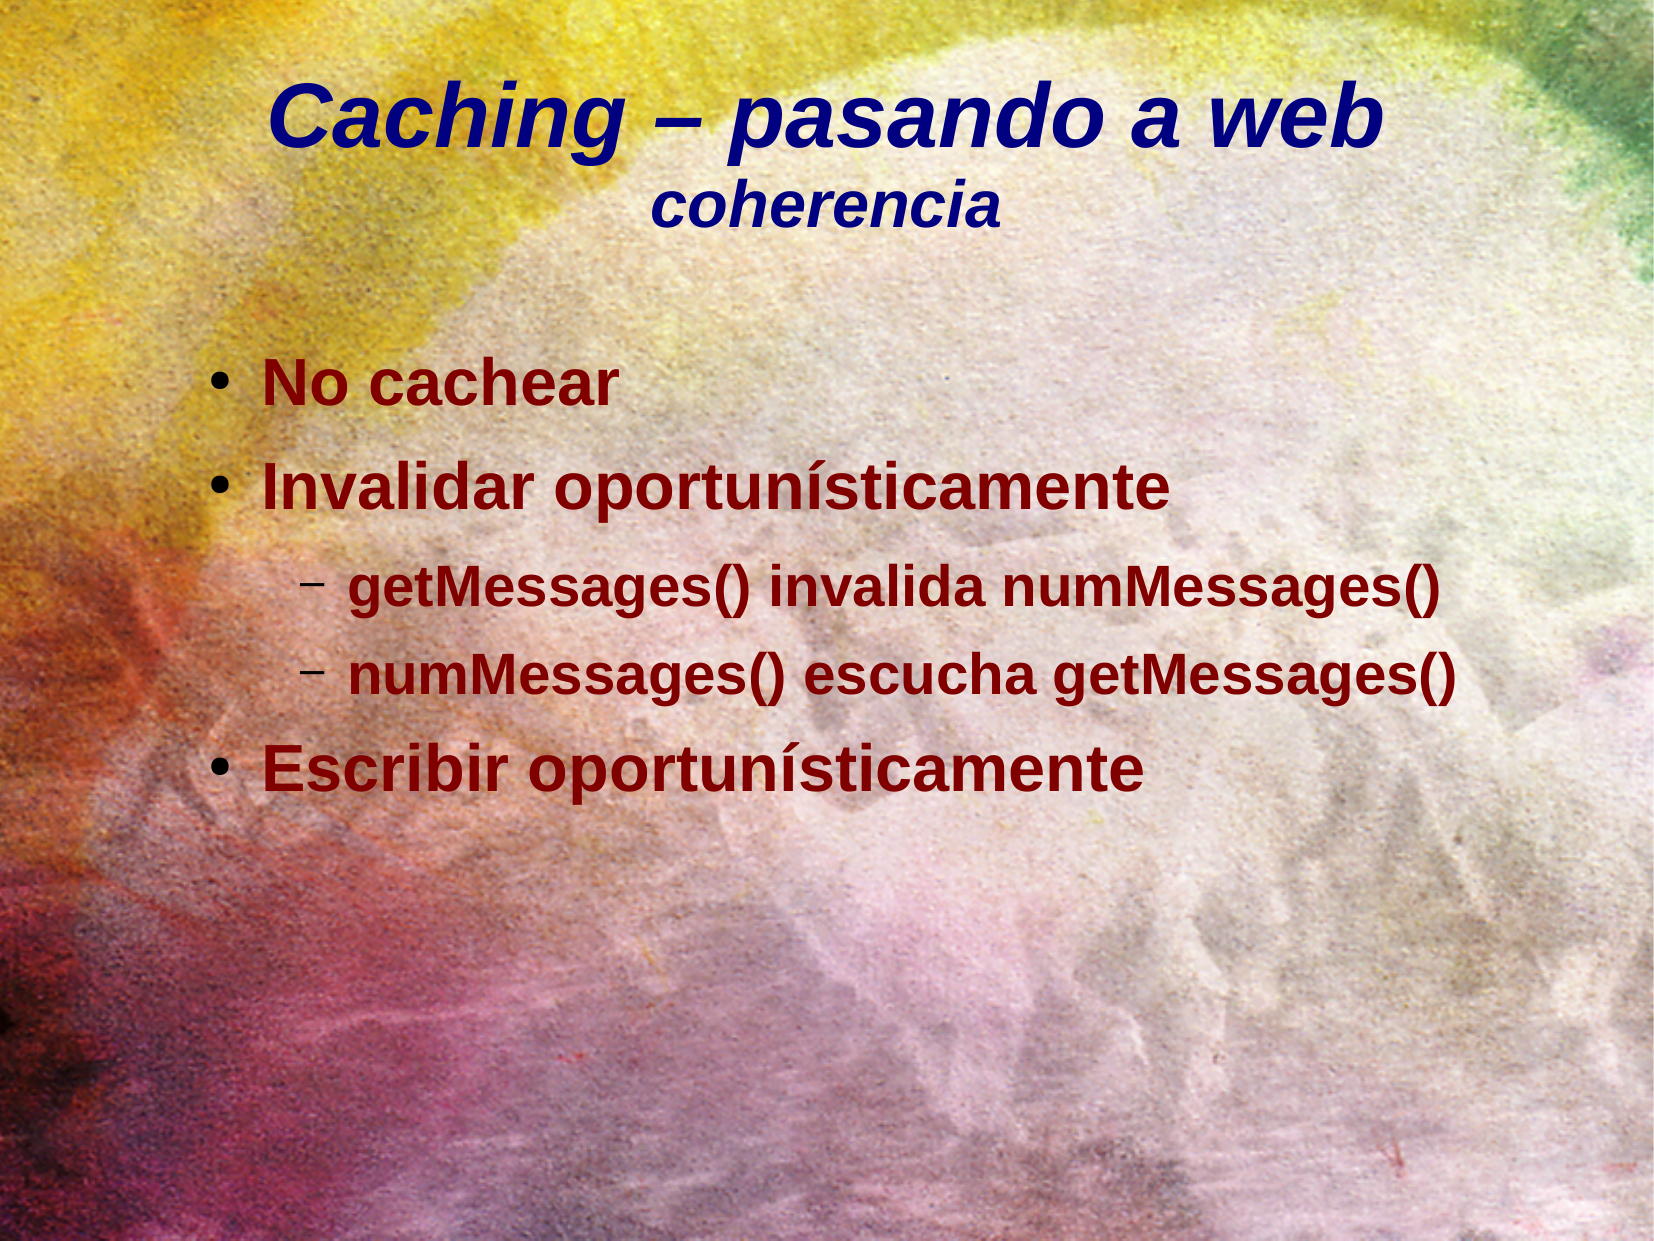

# Caching – pasando a web coherencia
No cachear
Invalidar oportunísticamente
getMessages() invalida numMessages()
numMessages() escucha getMessages()
Escribir oportunísticamente